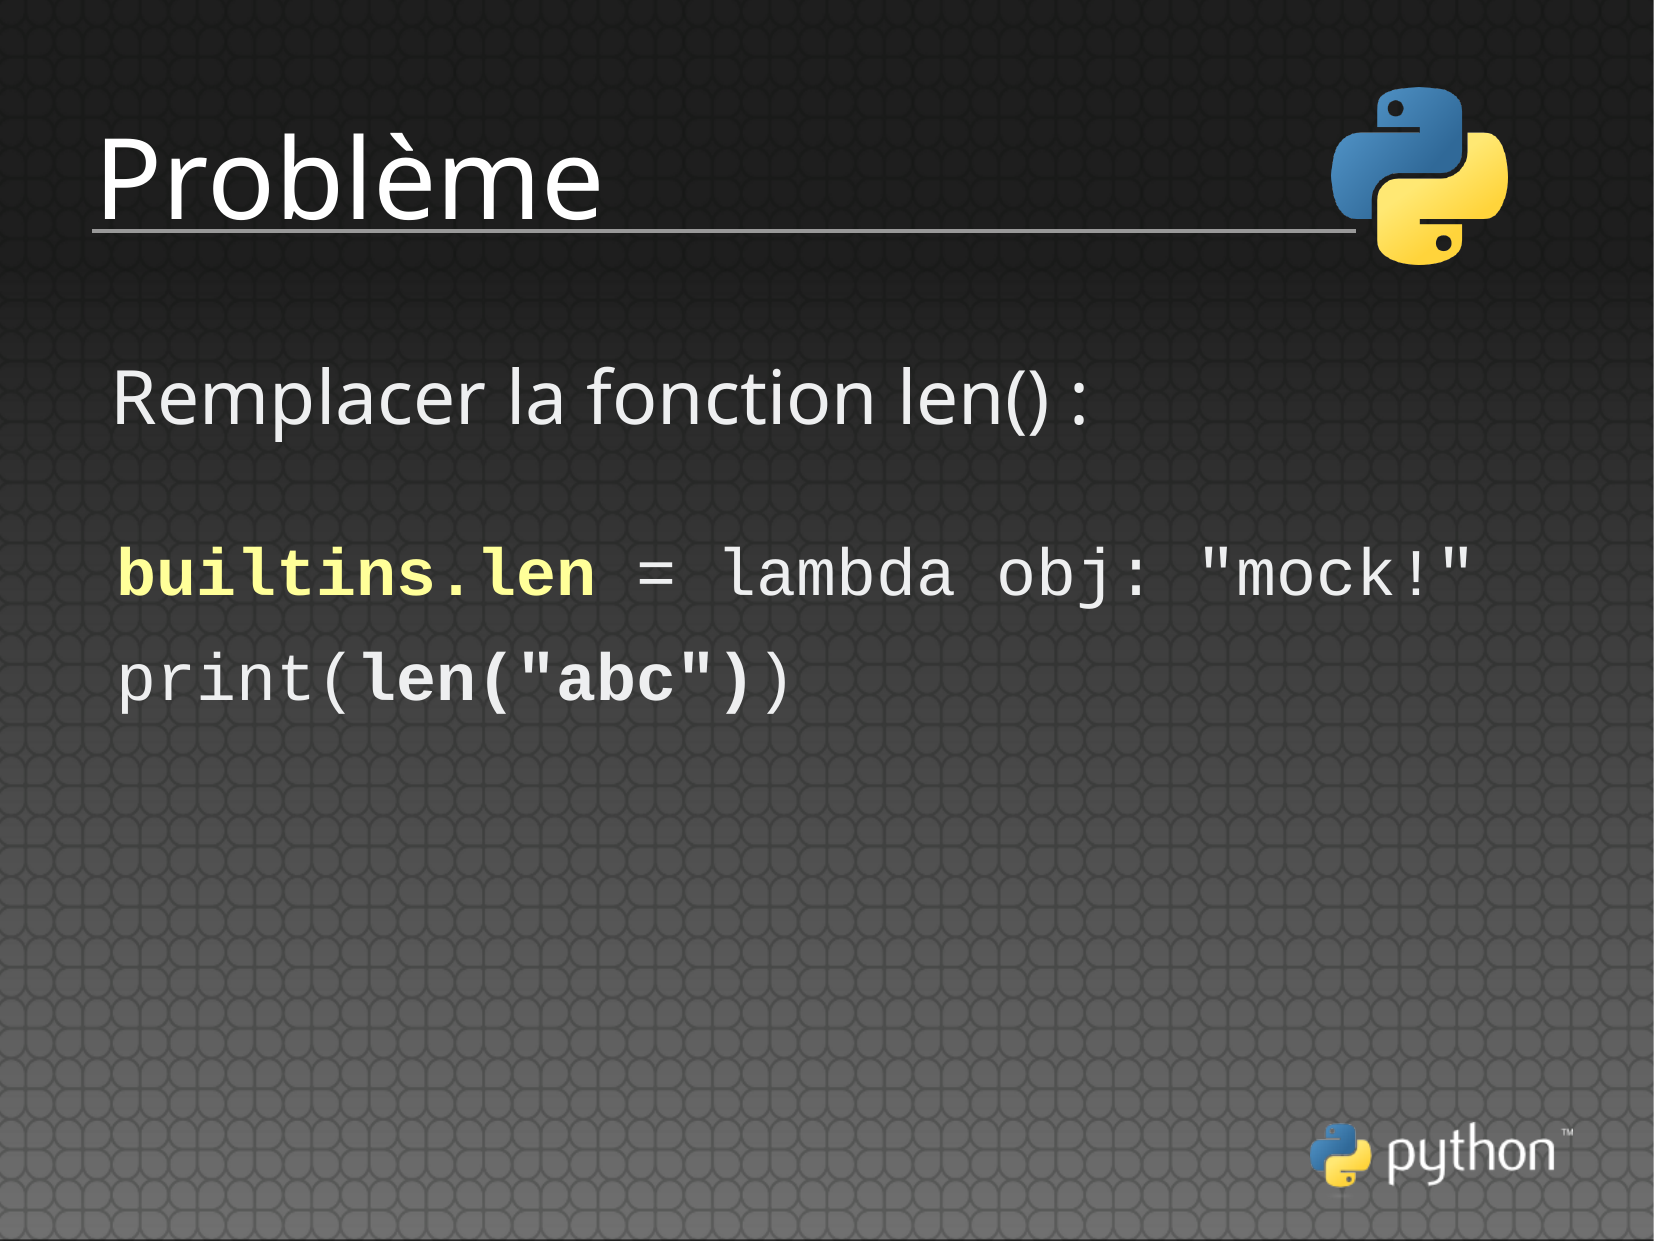

# Problème
Remplacer la fonction len() :
builtins.len = lambda obj: "mock!"
print(len("abc"))